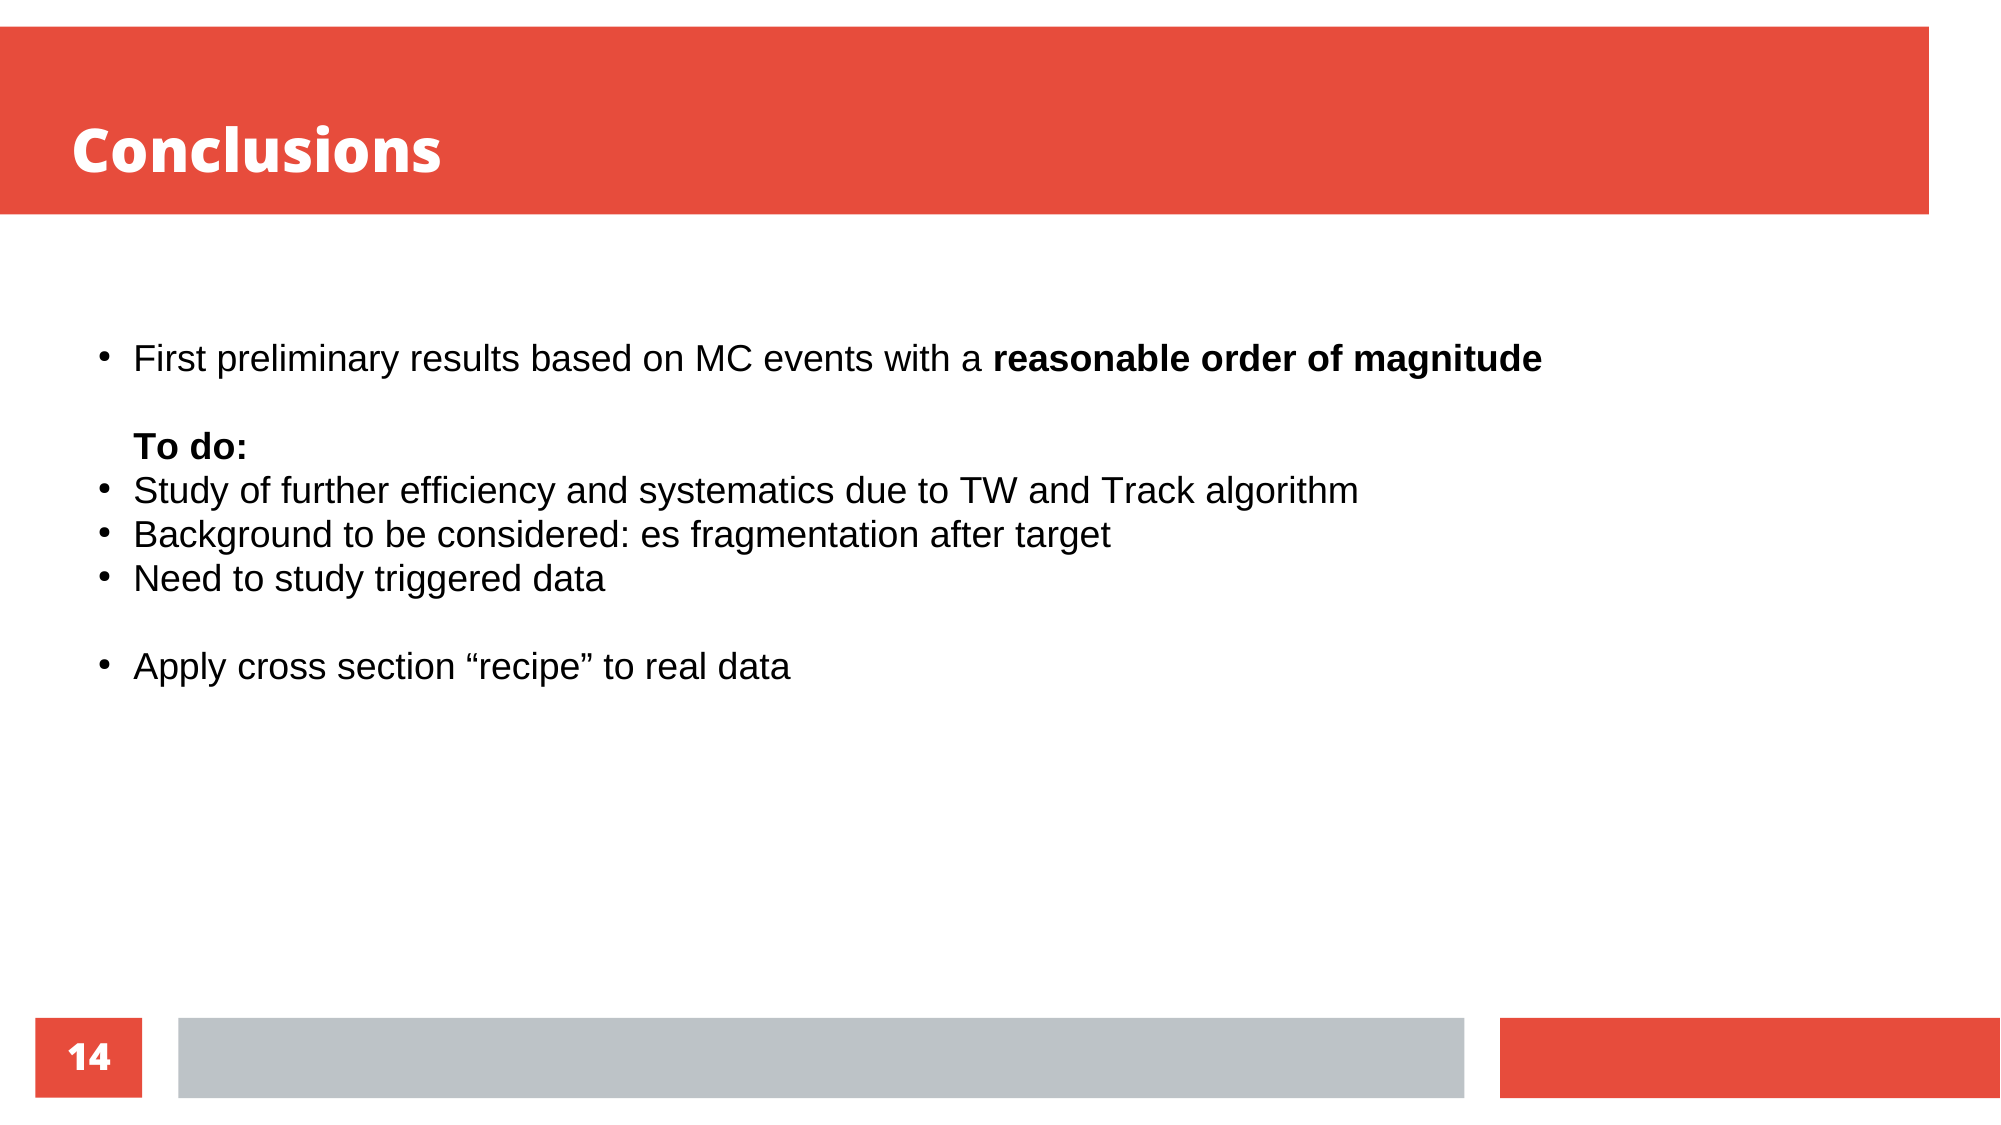

# Conclusions
First preliminary results based on MC events with a reasonable order of magnitude
To do:
Study of further efficiency and systematics due to TW and Track algorithm
Background to be considered: es fragmentation after target
Need to study triggered data
Apply cross section “recipe” to real data
14